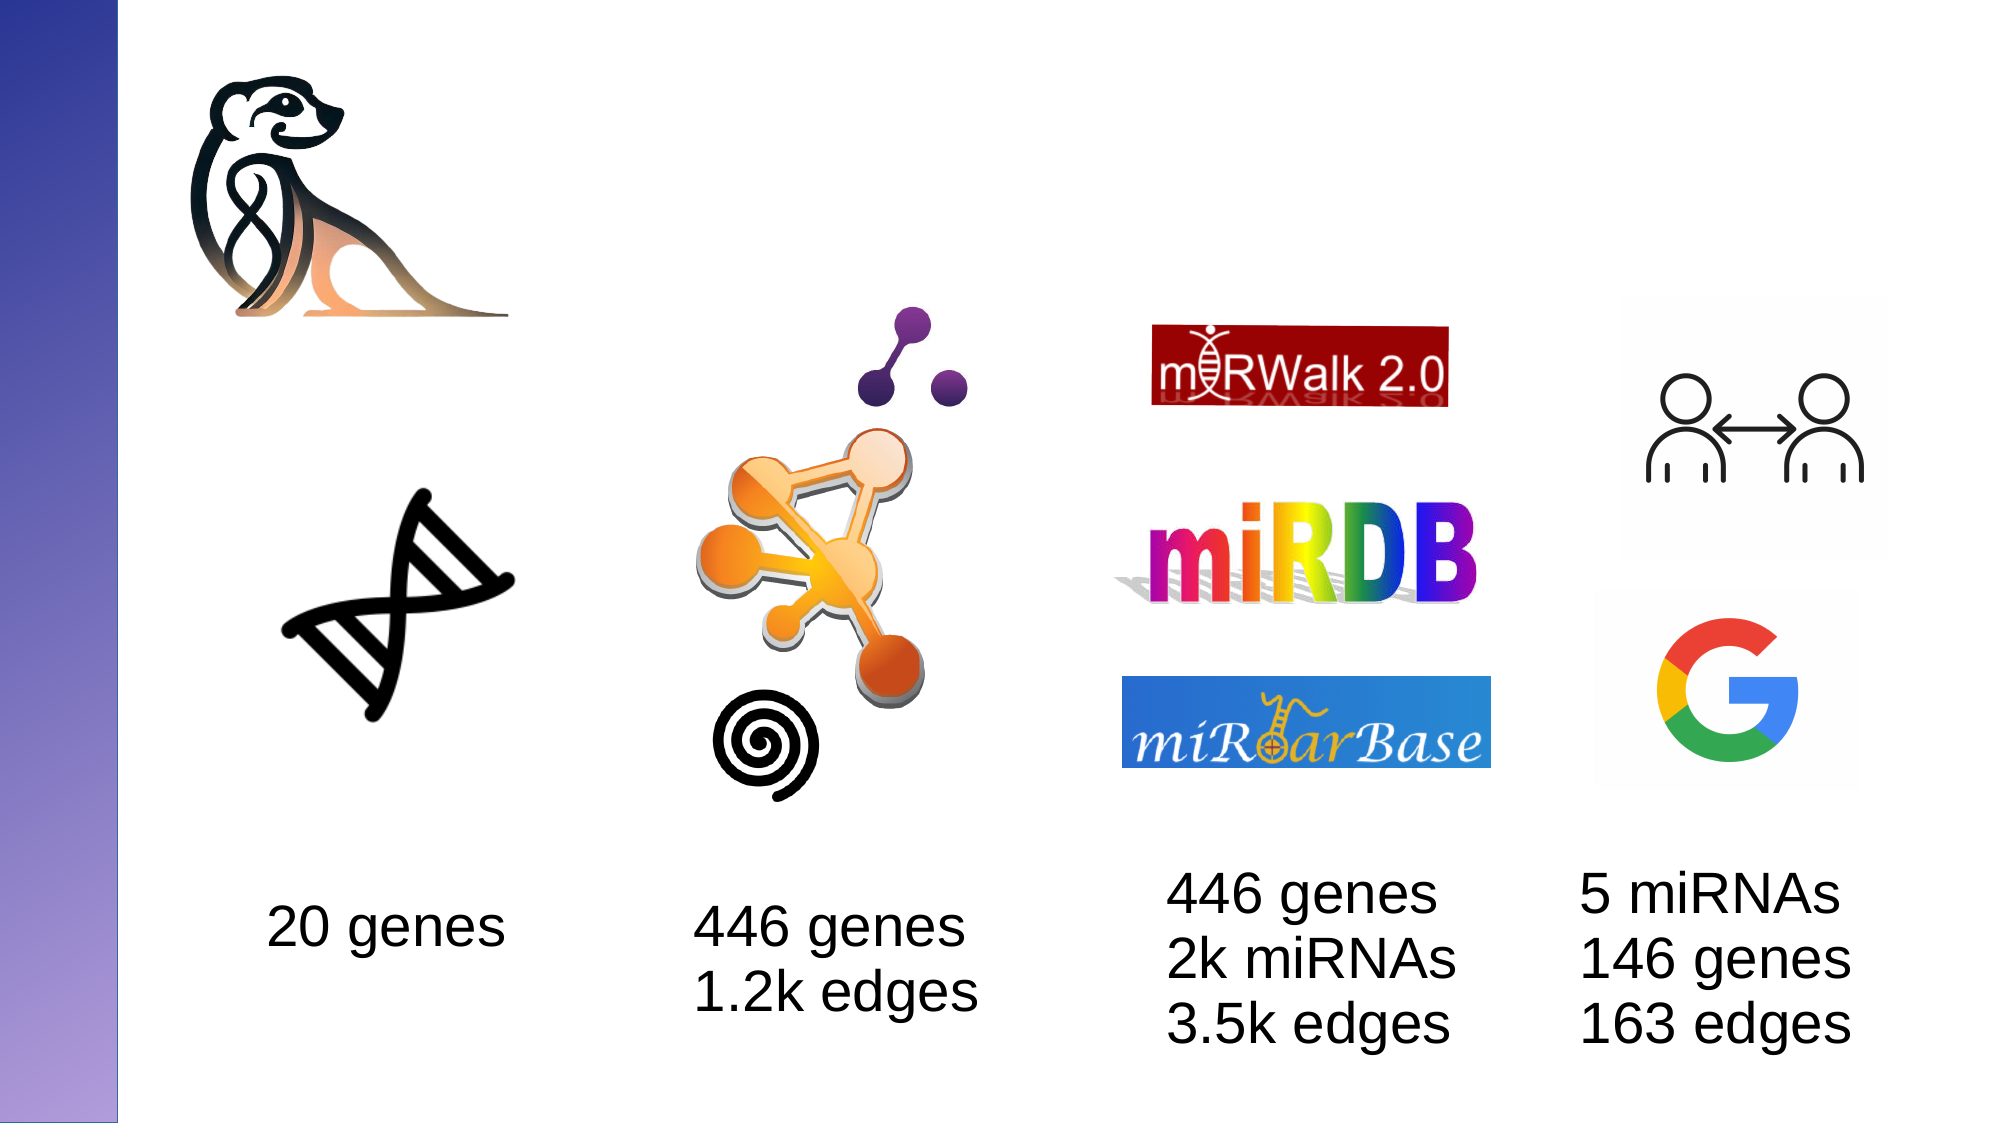

446 genes
2k miRNAs
3.5k edges
5 miRNAs
146 genes
163 edges
20 genes
446 genes
1.2k edges